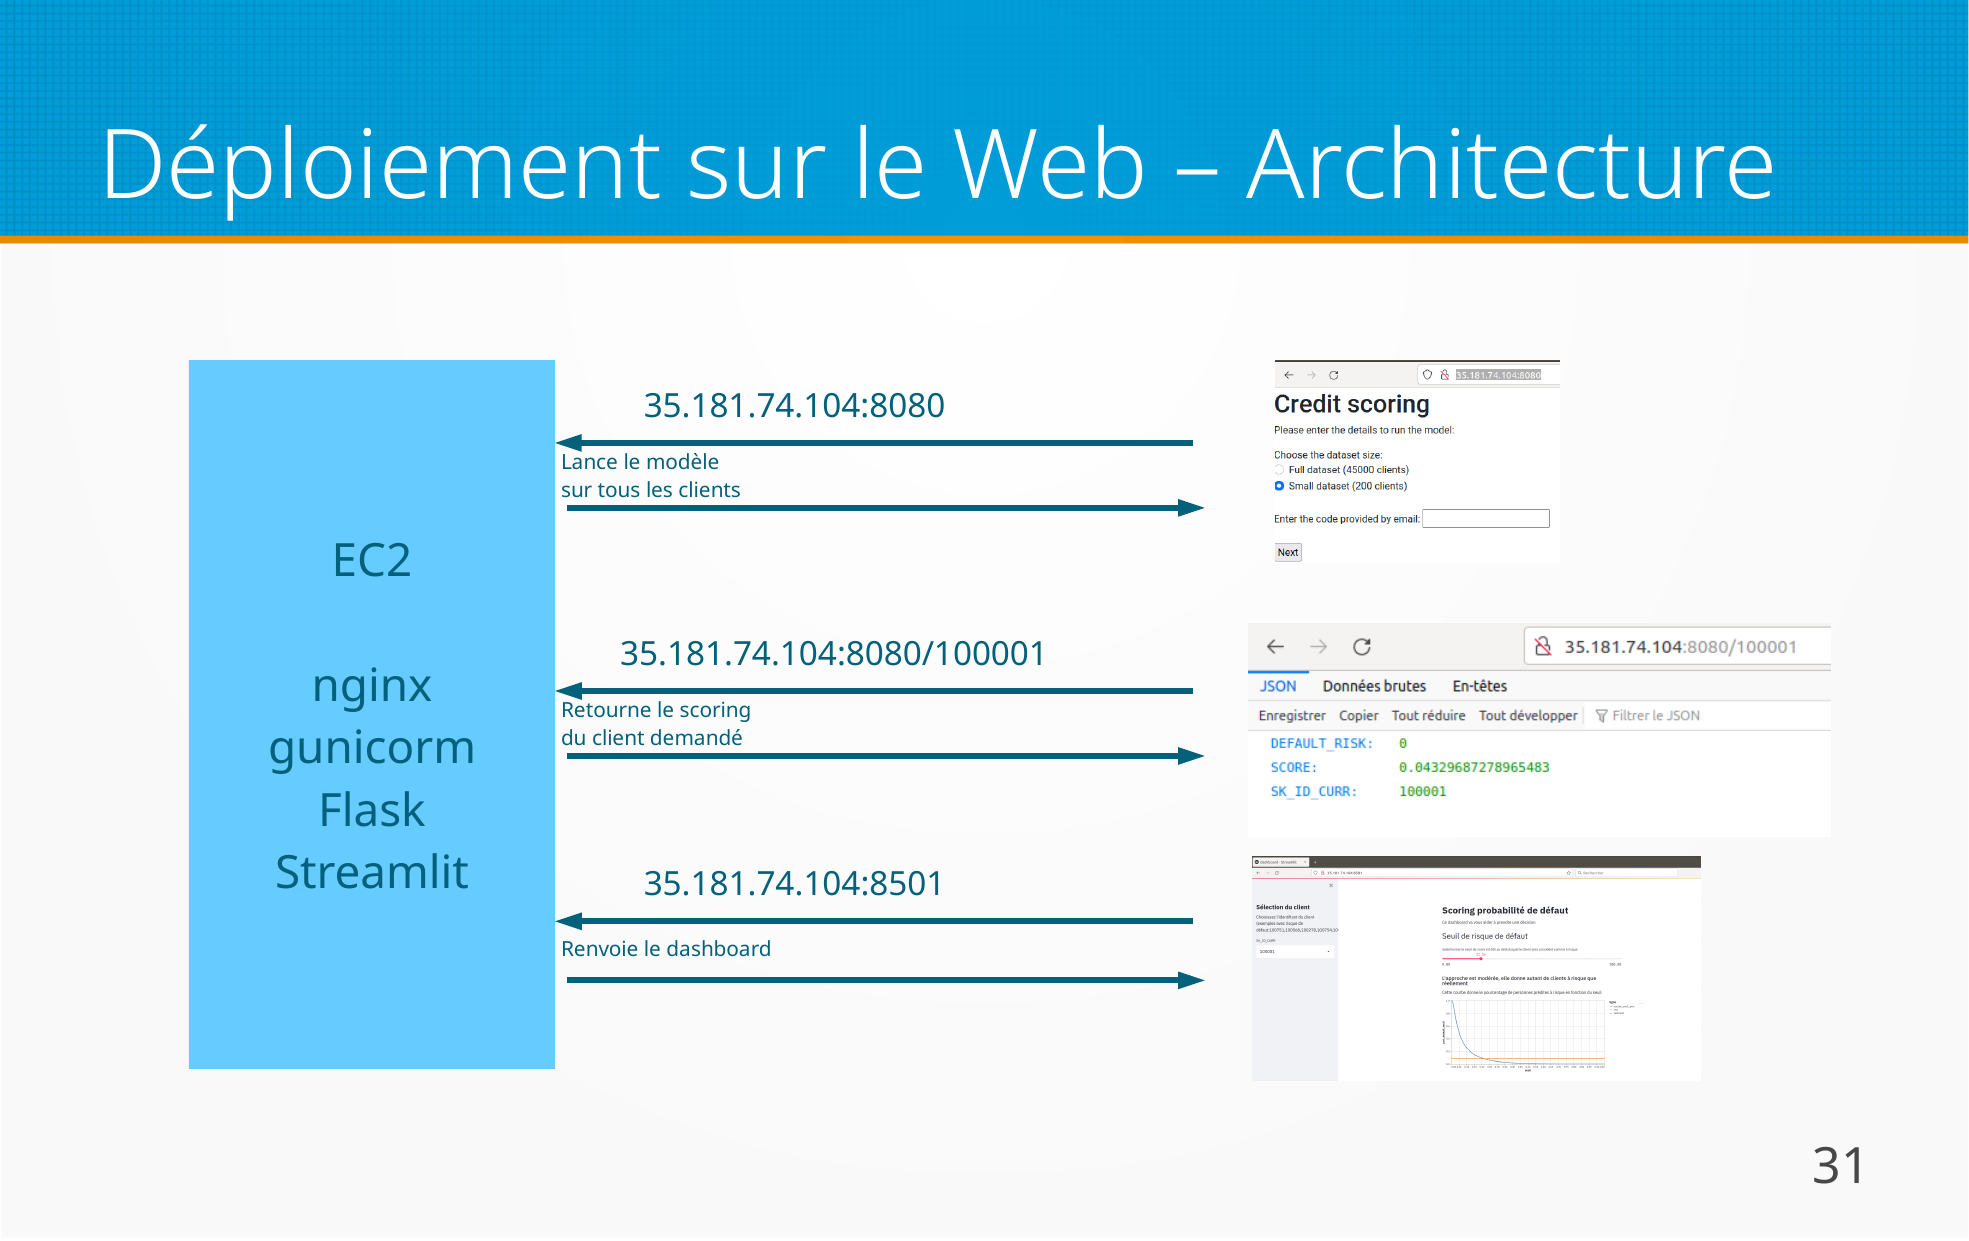

# Déploiement sur le Web – Architecture
EC2
nginx
gunicorm
Flask
Streamlit
35.181.74.104:8080
Lance le modèle
sur tous les clients
35.181.74.104:8080/100001
Retourne le scoring
du client demandé
35.181.74.104:8501
Renvoie le dashboard
31